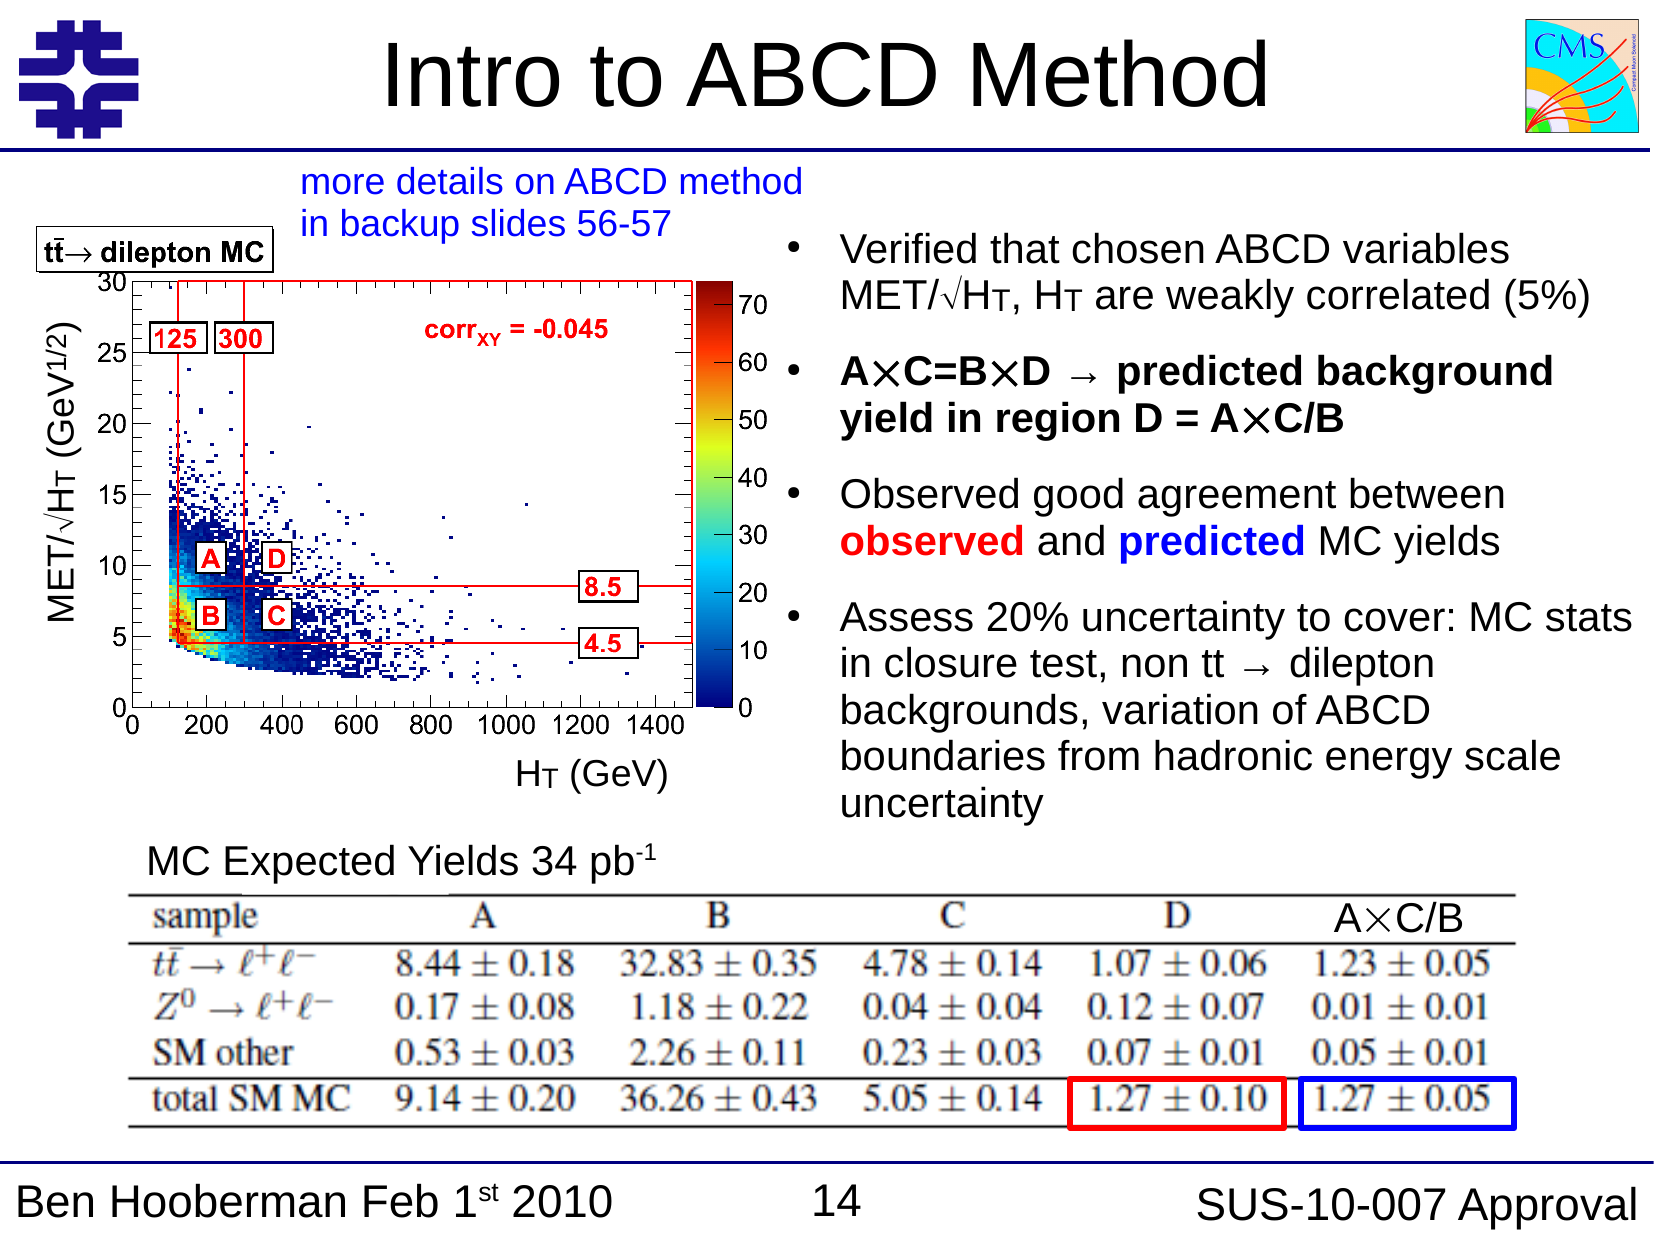

# Intro to ABCD Method
more details on ABCD method in backup slides 56-57
Verified that chosen ABCD variables MET/HT, HT are weakly correlated (5%)
AC=BD → predicted background yield in region D = AC/B
Observed good agreement between observed and predicted MC yields
Assess 20% uncertainty to cover: MC stats in closure test, non tt → dilepton backgrounds, variation of ABCD boundaries from hadronic energy scale uncertainty
MET/HT (GeV1/2)
HT (GeV)
MC Expected Yields 34 pb-1
AC/B
14